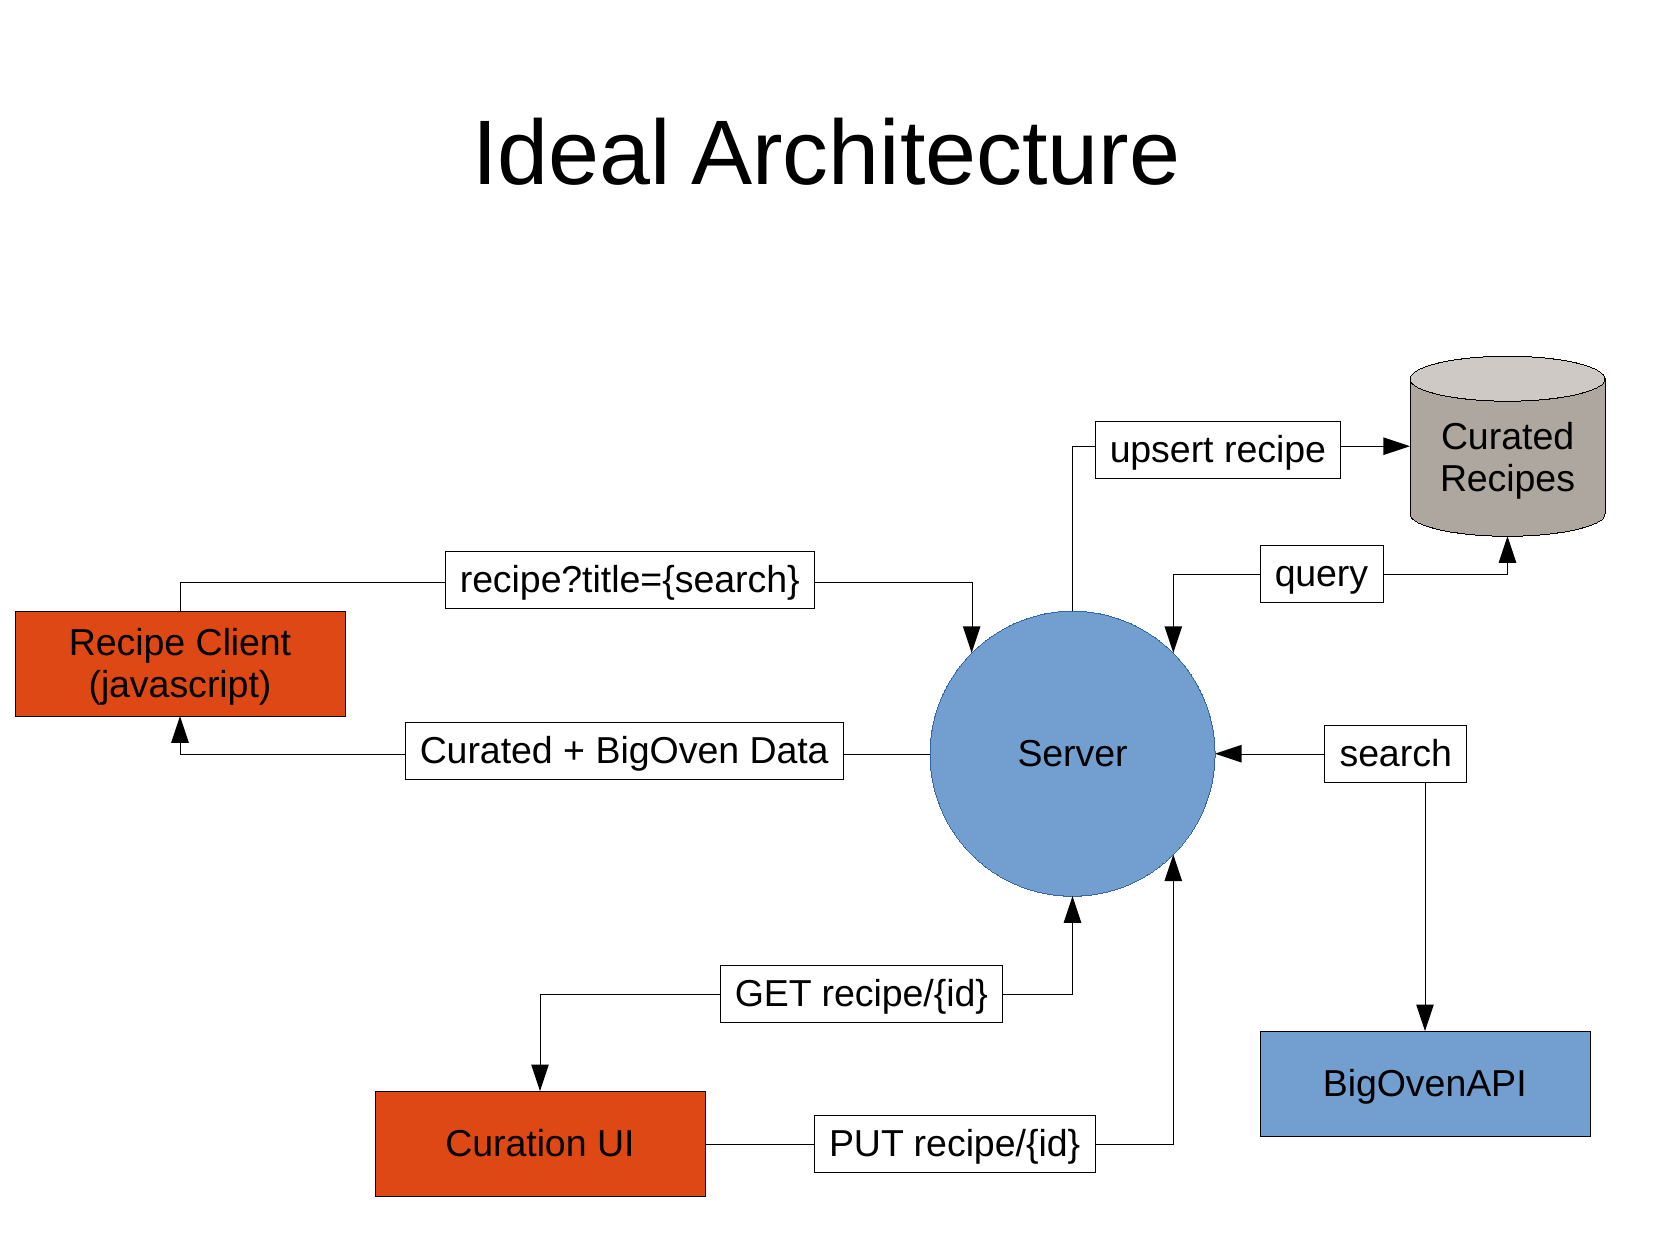

# Ideal Architecture
Curated
Recipes
upsert recipe
query
recipe?title={search}
Recipe Client
(javascript)
Server
Curated + BigOven Data
search
GET recipe/{id}
BigOvenAPI
Curation UI
PUT recipe/{id}